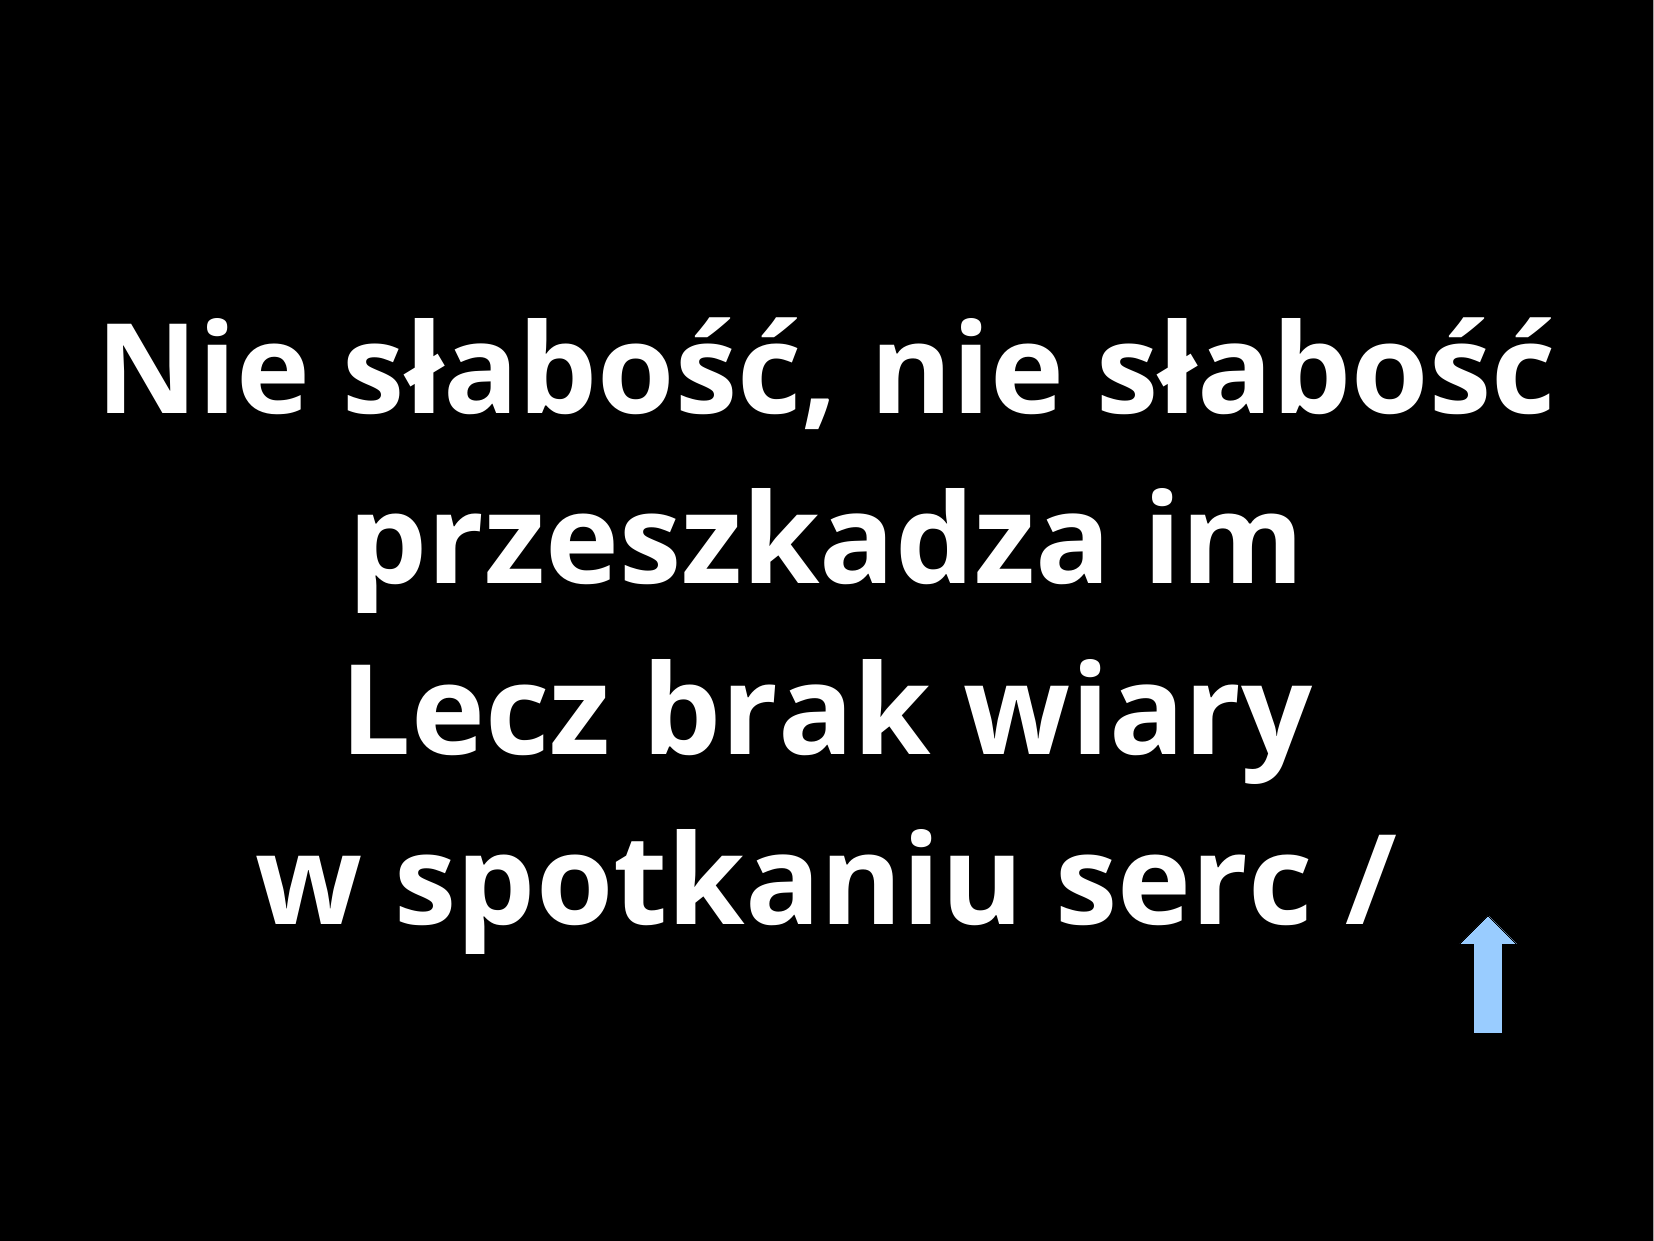

# Nie słabość, nie słabość przeszkadza im Lecz brak wiary w spotkaniu serc /